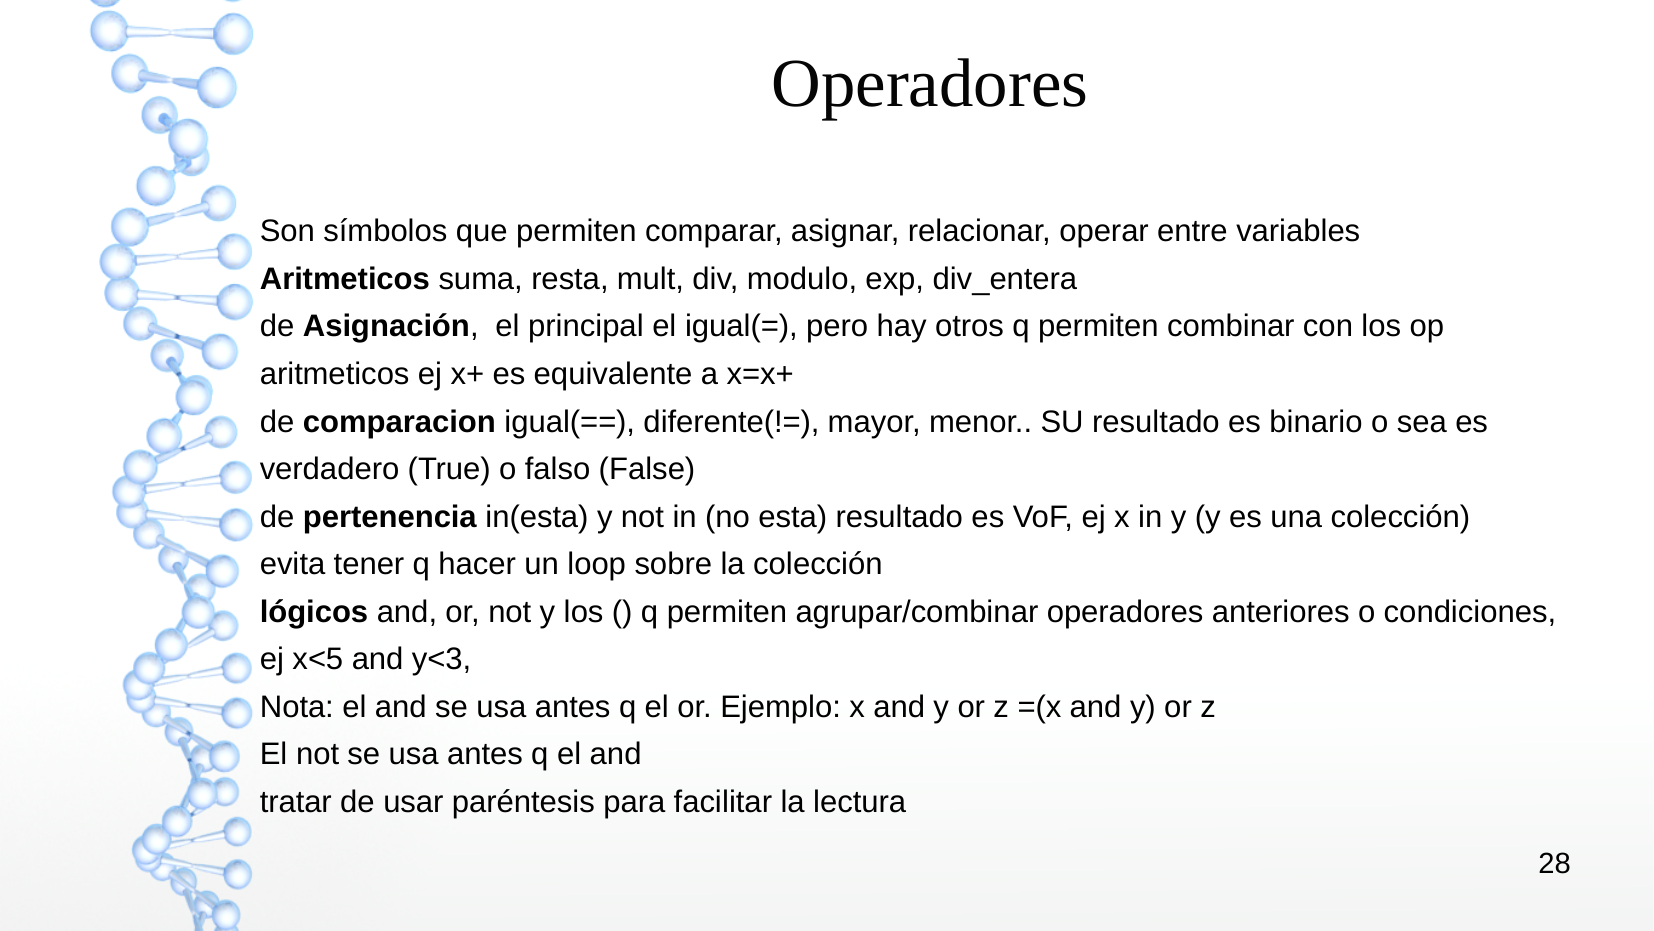

# Operadores
Son símbolos que permiten comparar, asignar, relacionar, operar entre variables
Aritmeticos suma, resta, mult, div, modulo, exp, div_entera
de Asignación,  el principal el igual(=), pero hay otros q permiten combinar con los op aritmeticos ej x+ es equivalente a x=x+
de comparacion igual(==), diferente(!=), mayor, menor.. SU resultado es binario o sea es verdadero (True) o falso (False)
de pertenencia in(esta) y not in (no esta) resultado es VoF, ej x in y (y es una colección)
evita tener q hacer un loop sobre la colección
lógicos and, or, not y los () q permiten agrupar/combinar operadores anteriores o condiciones, ej x<5 and y<3,
Nota: el and se usa antes q el or. Ejemplo: x and y or z =(x and y) or z
El not se usa antes q el and
tratar de usar paréntesis para facilitar la lectura
28